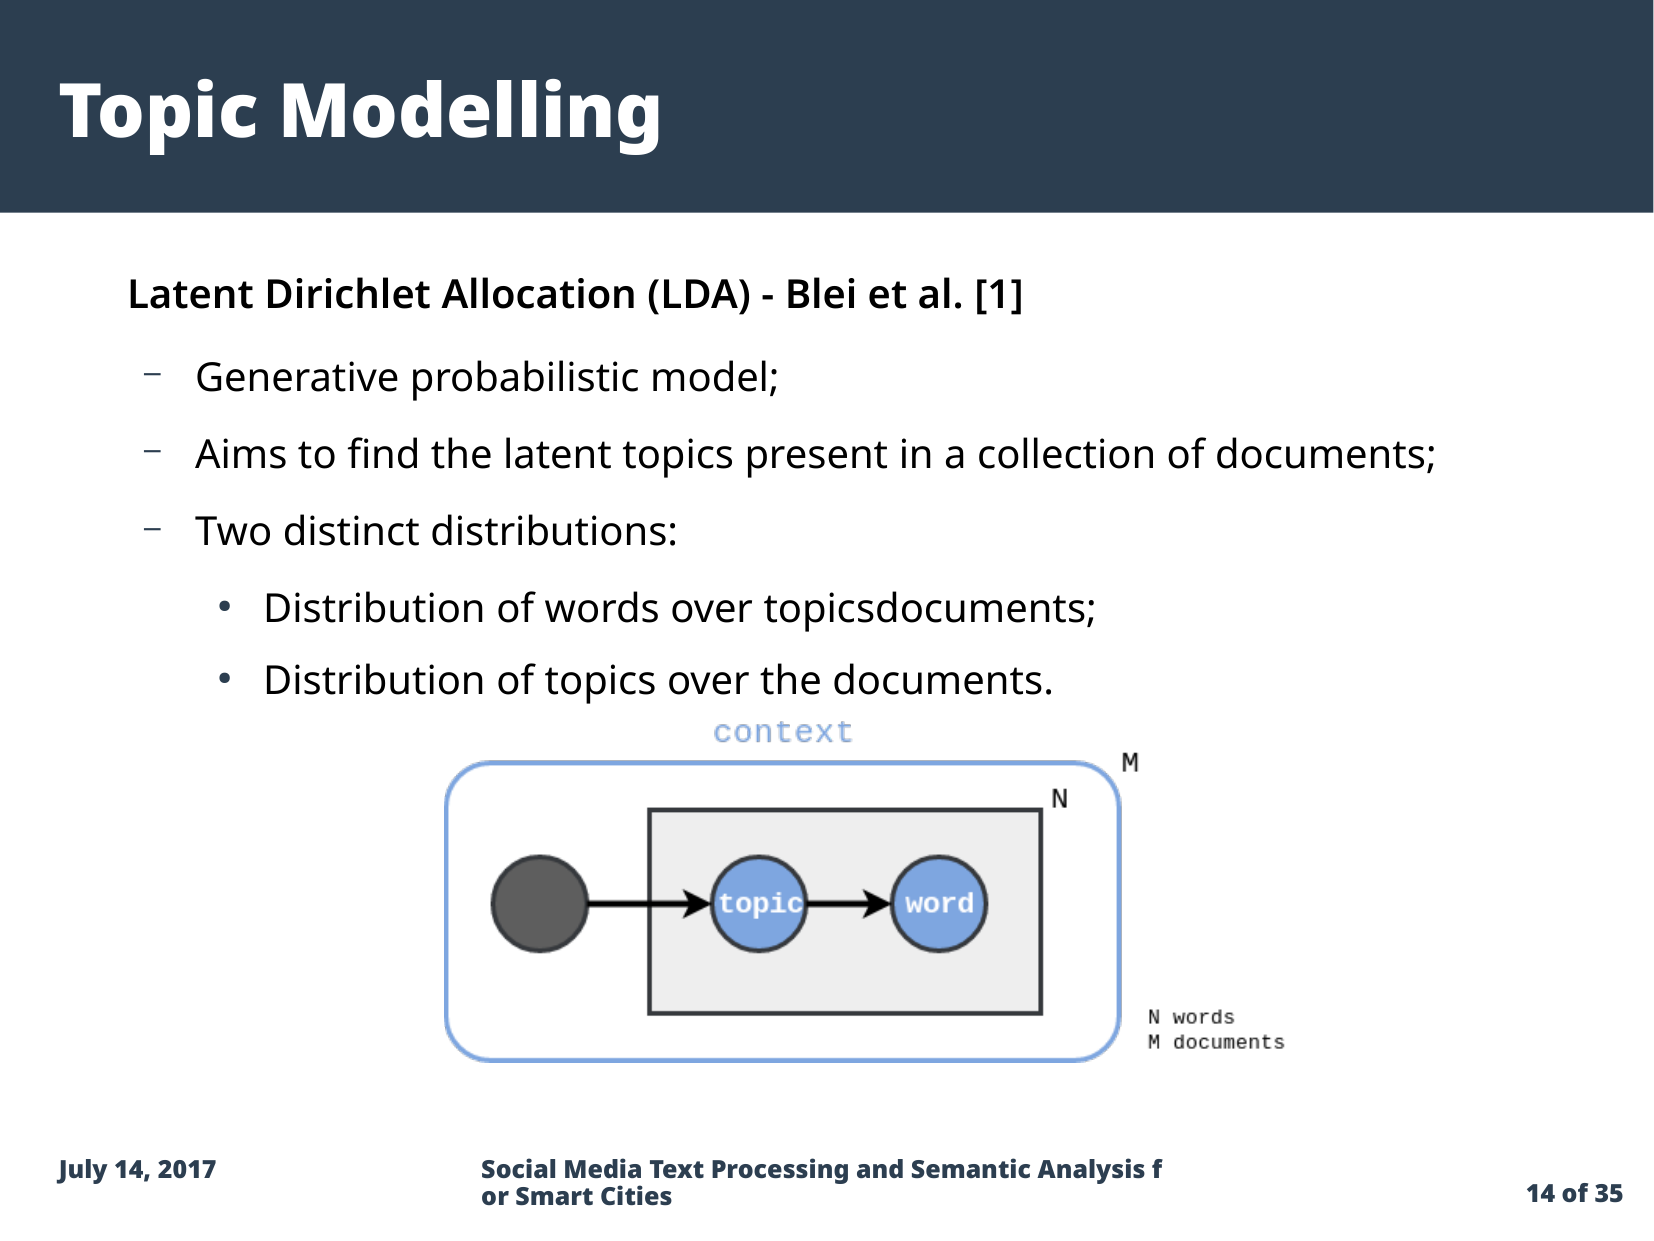

# Topic Modelling
Latent Dirichlet Allocation (LDA) - Blei et al. [1]
Generative probabilistic model;
Aims to find the latent topics present in a collection of documents;
Two distinct distributions:
Distribution of words over topicsdocuments;
Distribution of topics over the documents.
July 14, 2017
Social Media Text Processing and Semantic Analysis for Smart Cities
14